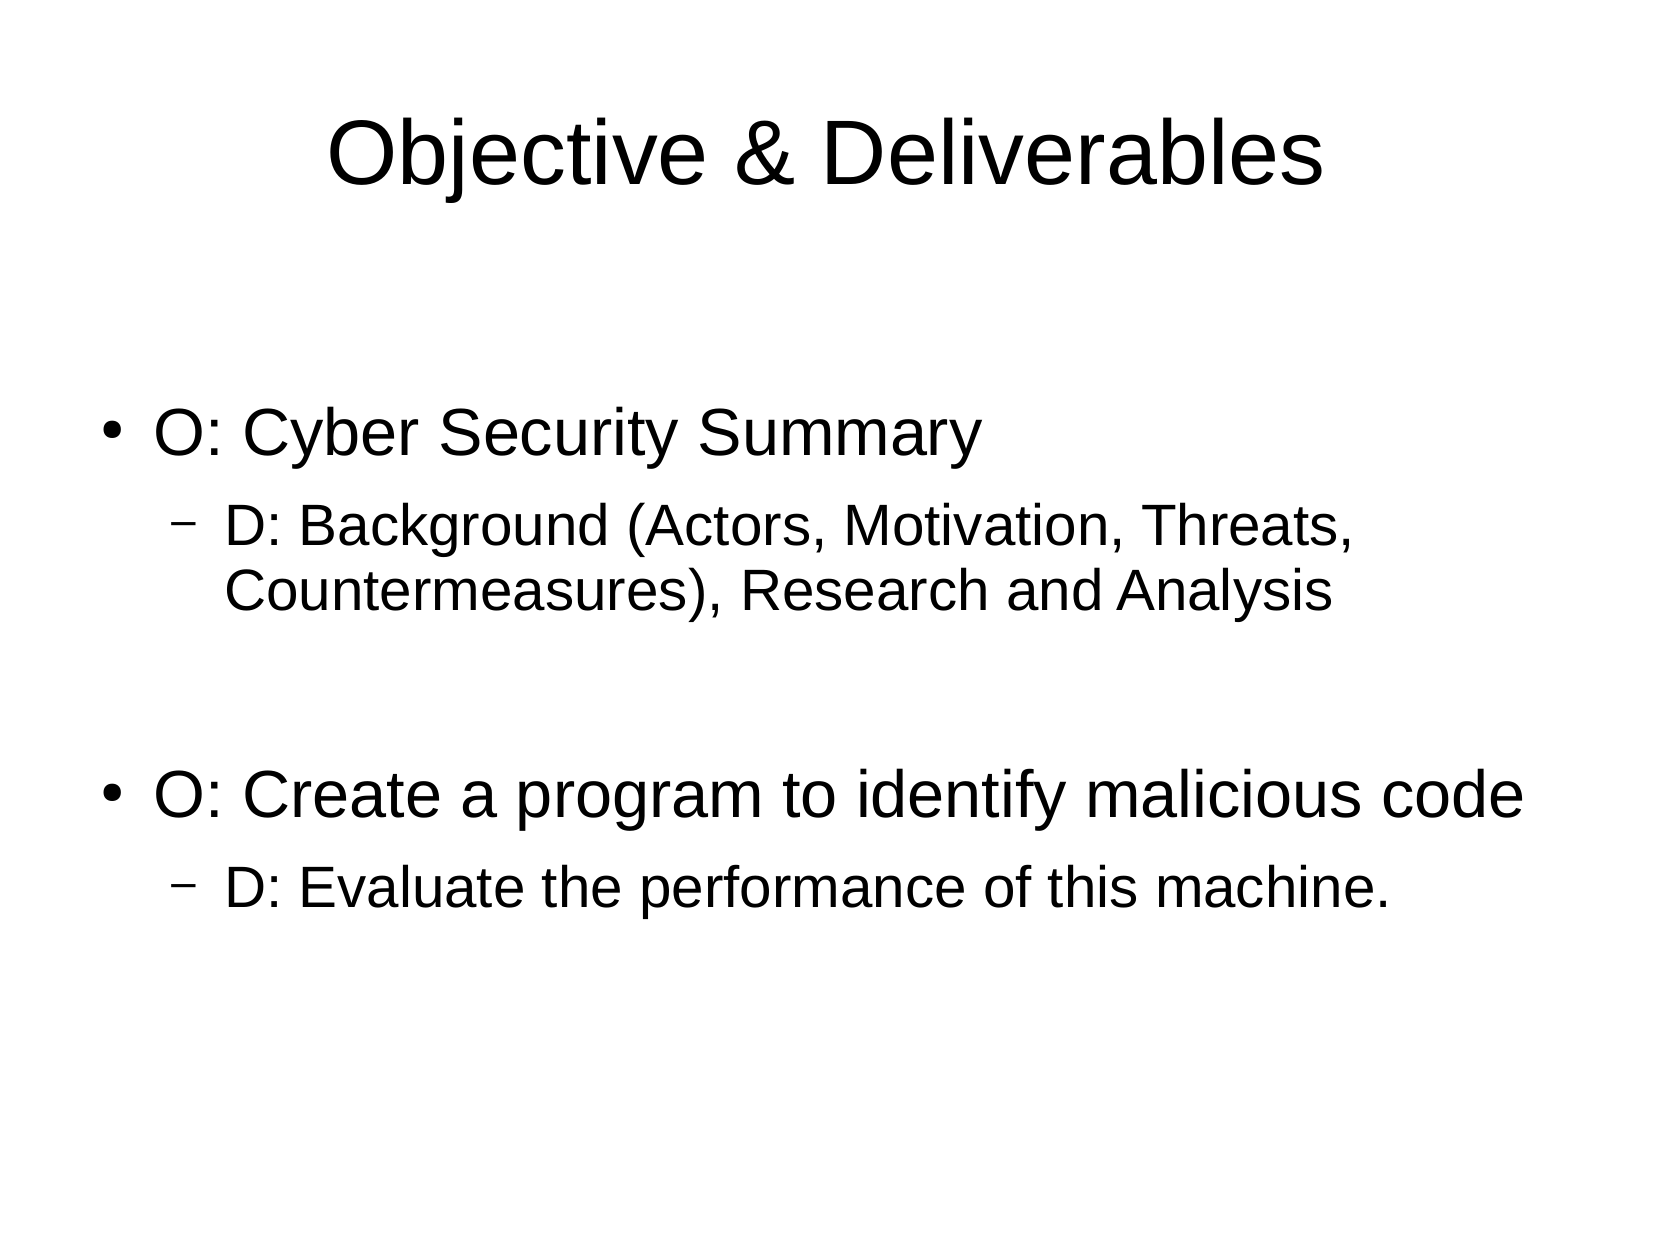

# Objective & Deliverables
O: Cyber Security Summary
D: Background (Actors, Motivation, Threats, Countermeasures), Research and Analysis
O: Create a program to identify malicious code
D: Evaluate the performance of this machine.